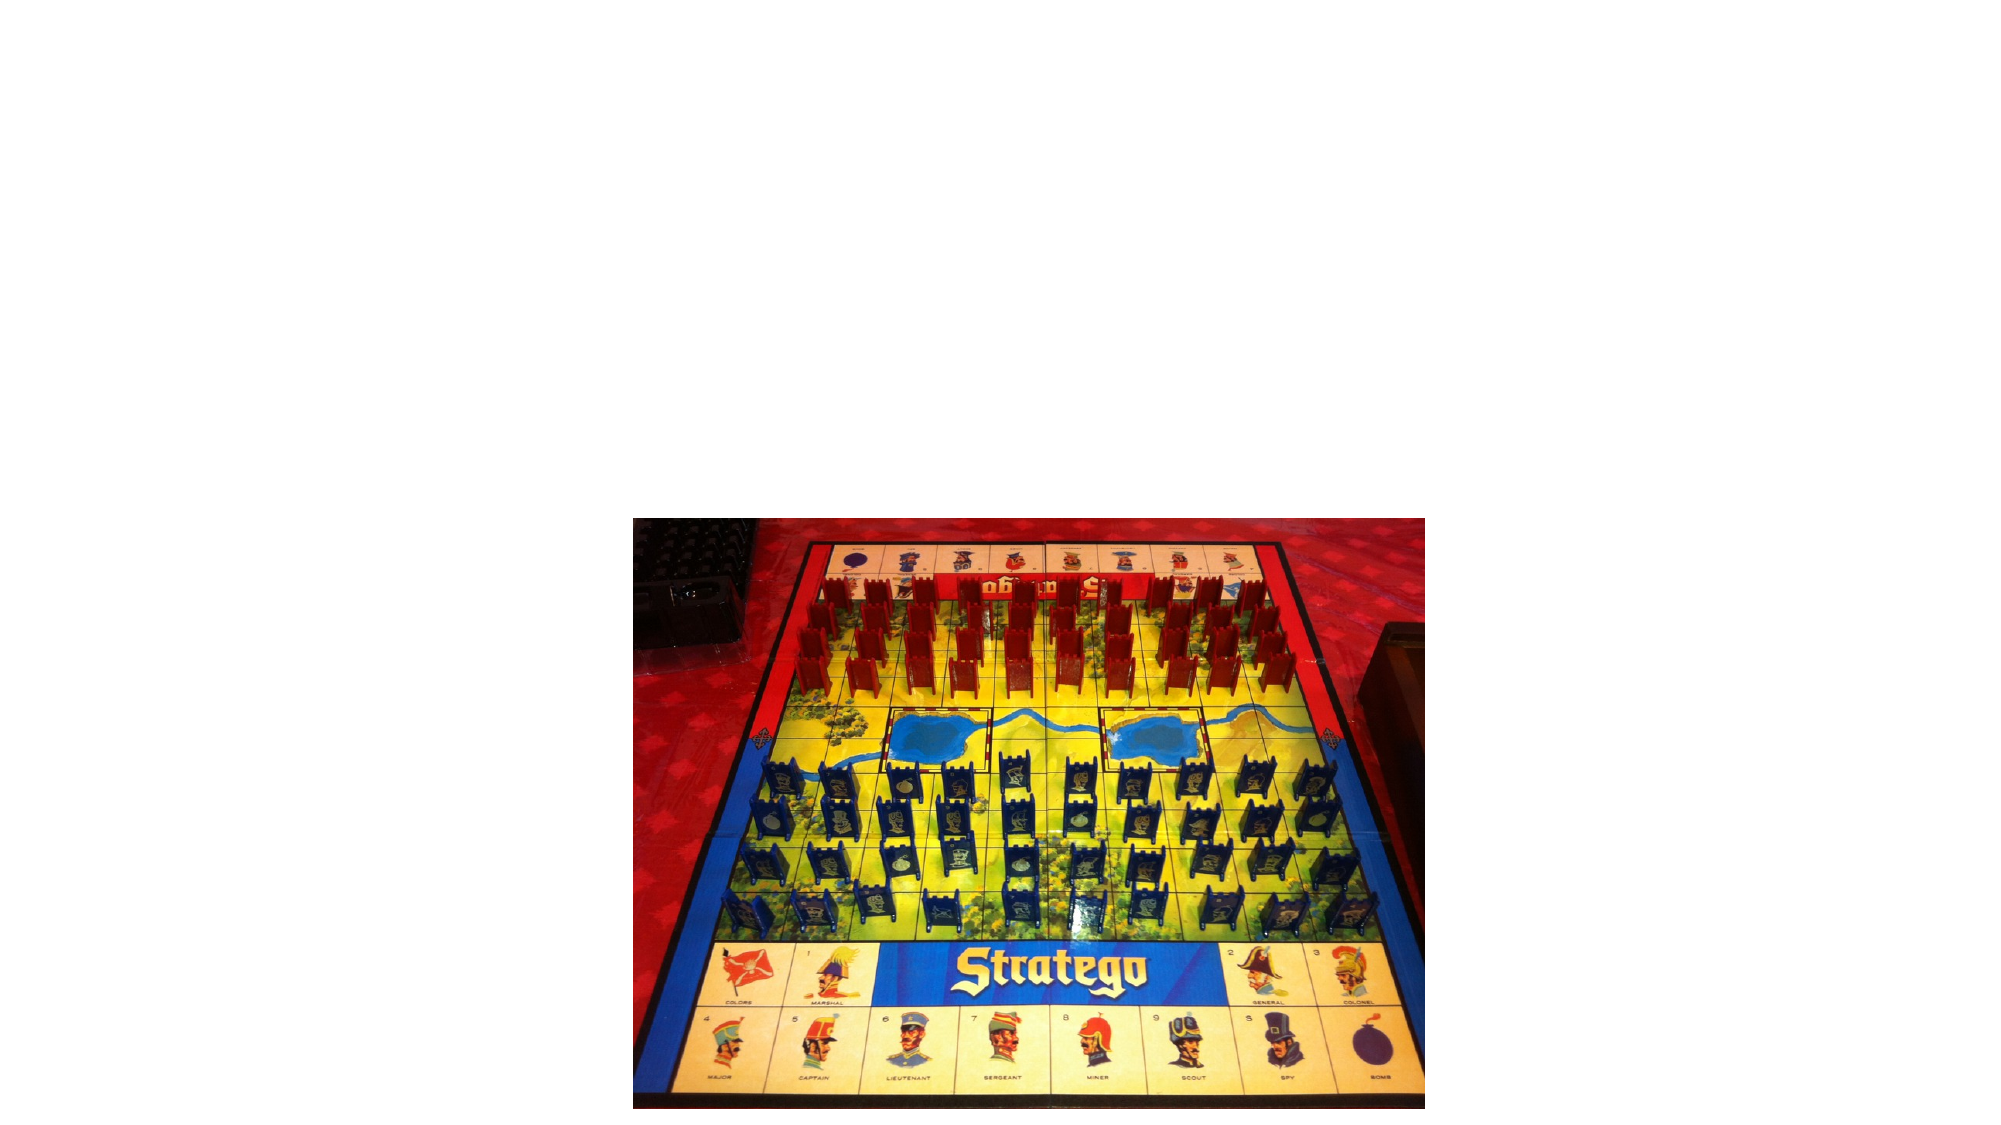

# Projet Stratego
Objectifs :
Adapter le jeu de société Stratego afin de pouvoir y jouer sur une page web avec d’autres joueurs distant ainsi que de partager le classement des meilleurs joueurs.